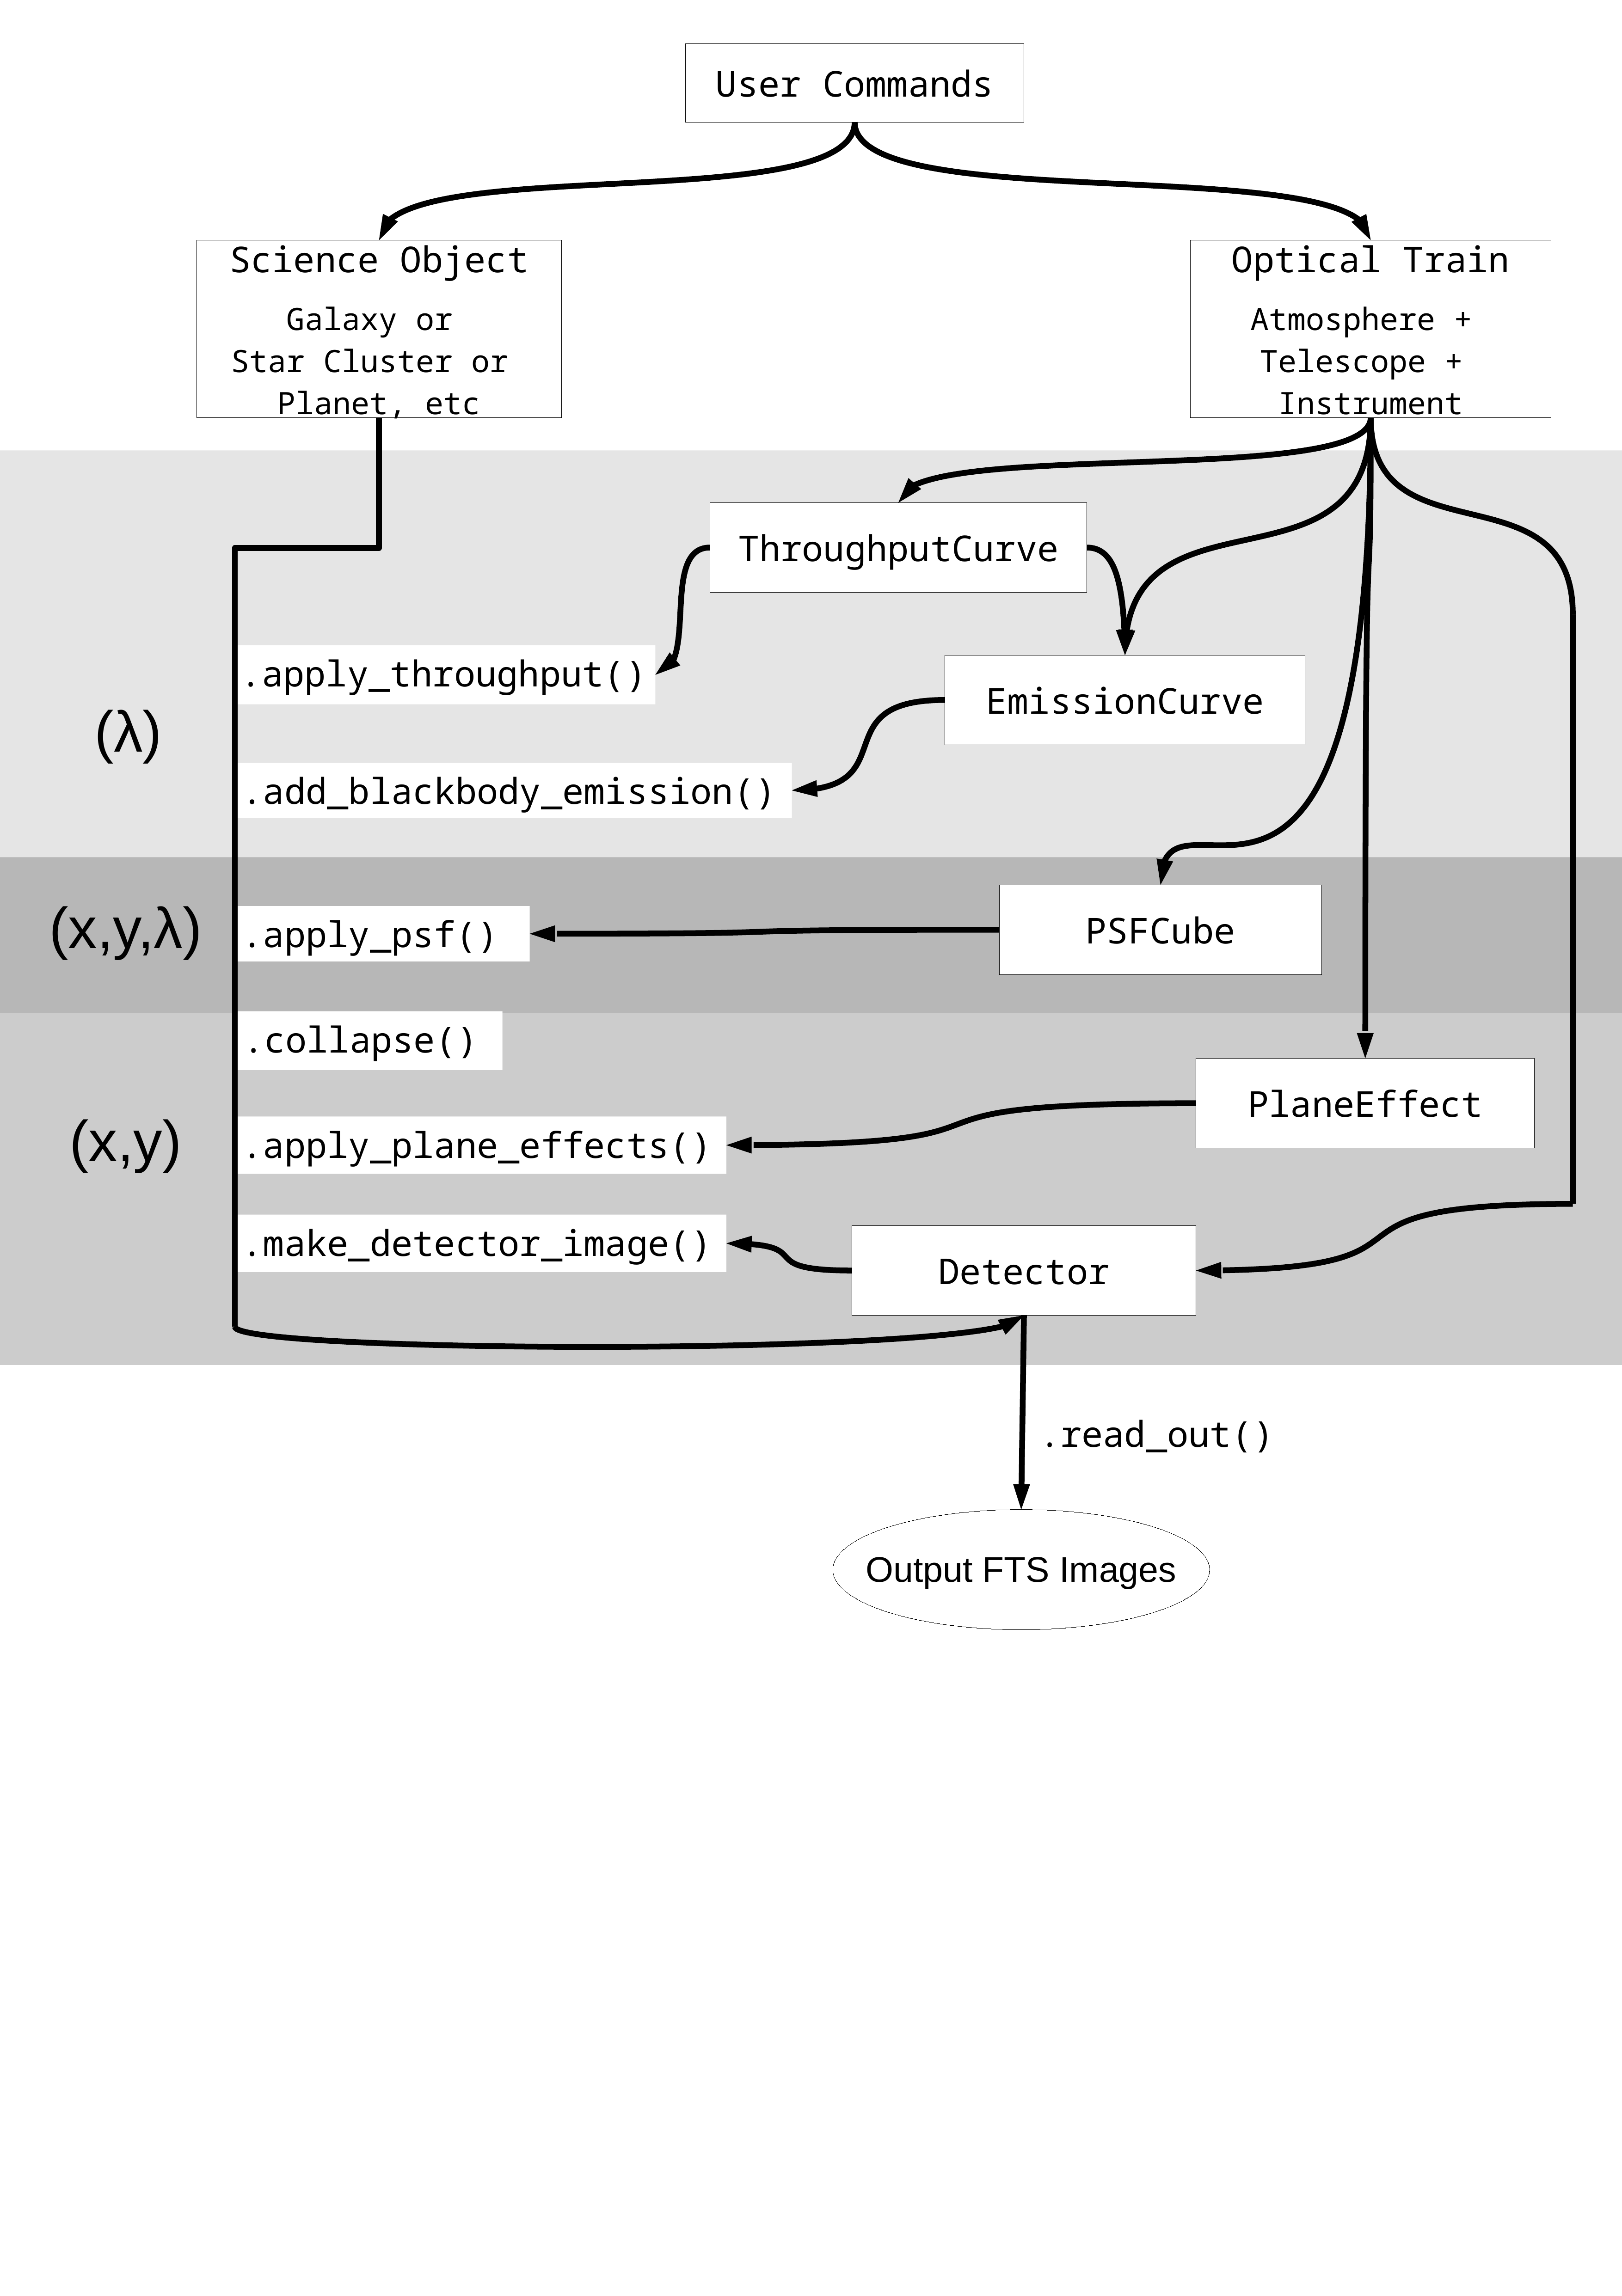

User Commands
Science Object
Galaxy or
Star Cluster or
Planet, etc
Optical Train
Atmosphere +
Telescope +
Instrument
ThroughputCurve
.apply_throughput()
EmissionCurve
(λ)
.add_blackbody_emission()
PSFCube
(x,y,λ)
.apply_psf()
.collapse()
PlaneEffect
(x,y)
.apply_plane_effects()
.make_detector_image()
Detector
.read_out()
Output FTS Images